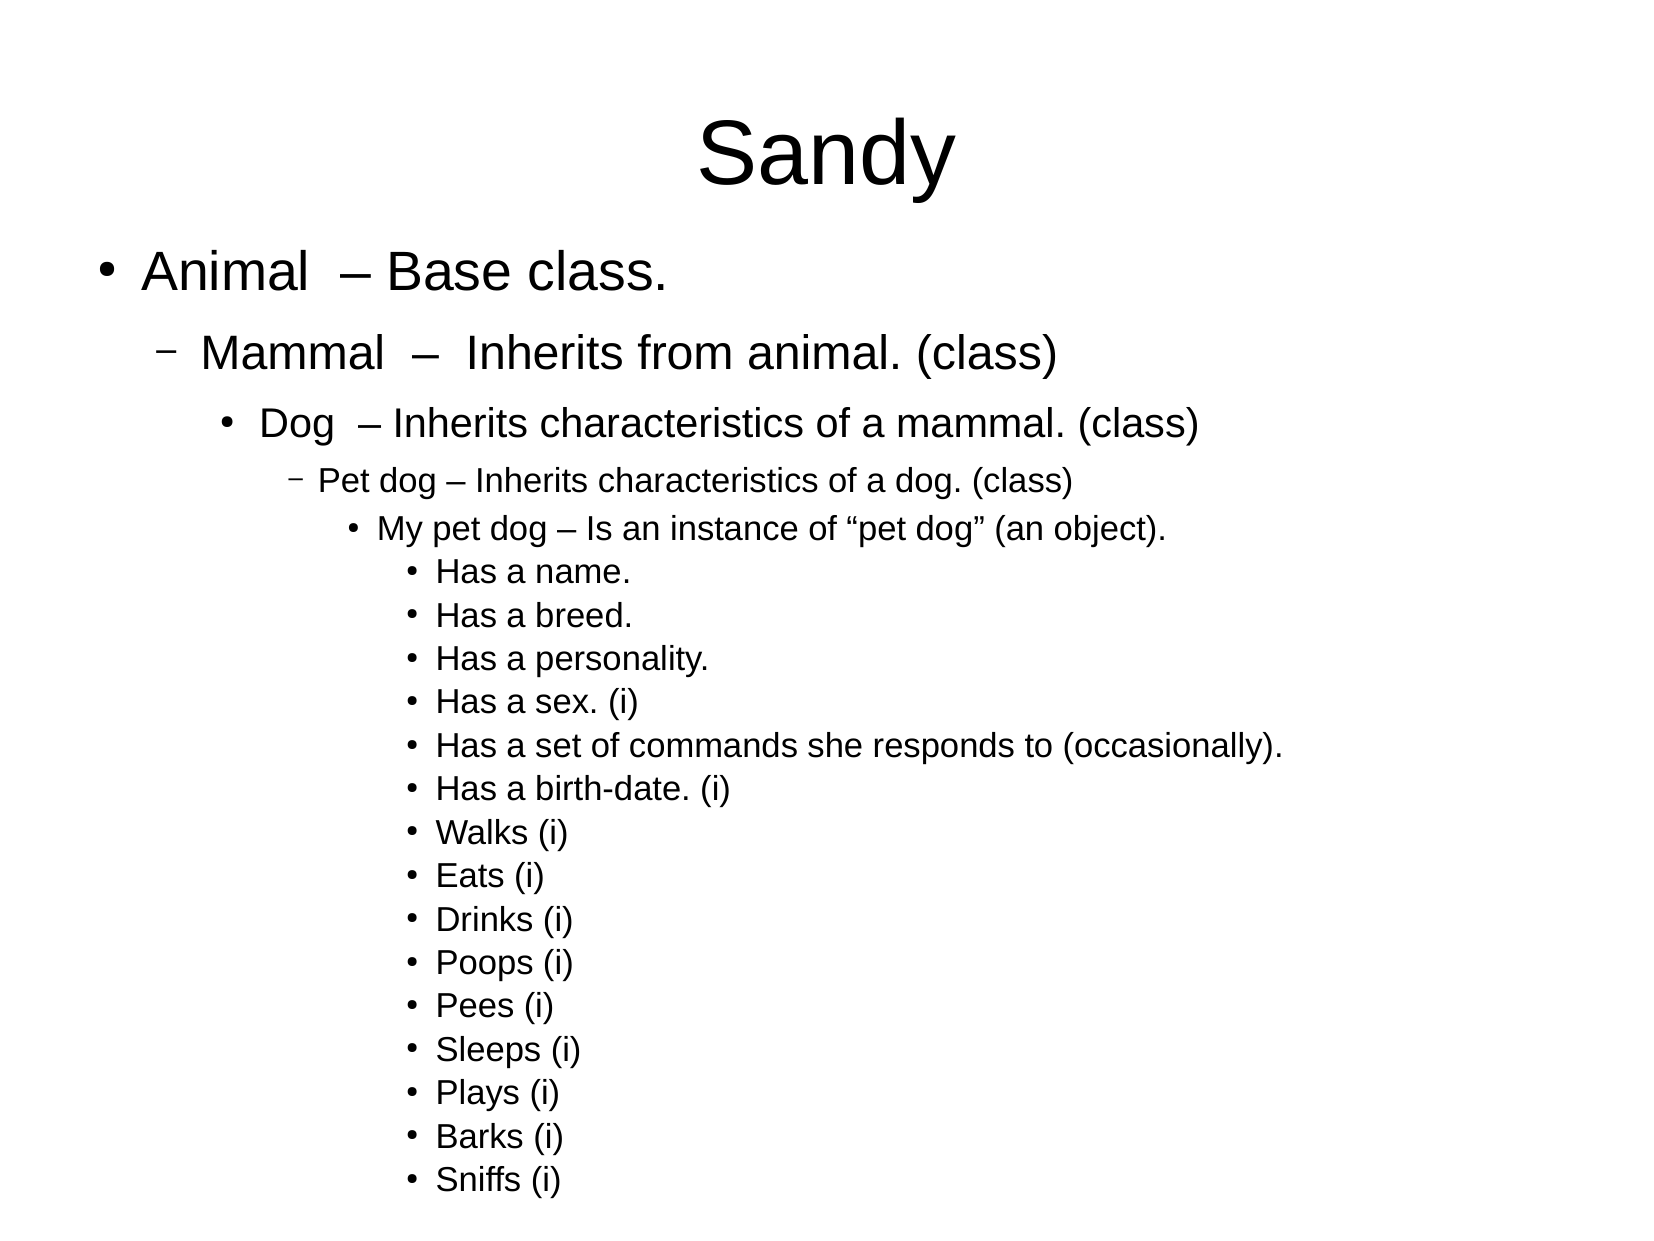

# Sandy
Animal – Base class.
Mammal – Inherits from animal. (class)
Dog – Inherits characteristics of a mammal. (class)
Pet dog – Inherits characteristics of a dog. (class)
My pet dog – Is an instance of “pet dog” (an object).
Has a name.
Has a breed.
Has a personality.
Has a sex. (i)
Has a set of commands she responds to (occasionally).
Has a birth-date. (i)
Walks (i)
Eats (i)
Drinks (i)
Poops (i)
Pees (i)
Sleeps (i)
Plays (i)
Barks (i)
Sniffs (i)